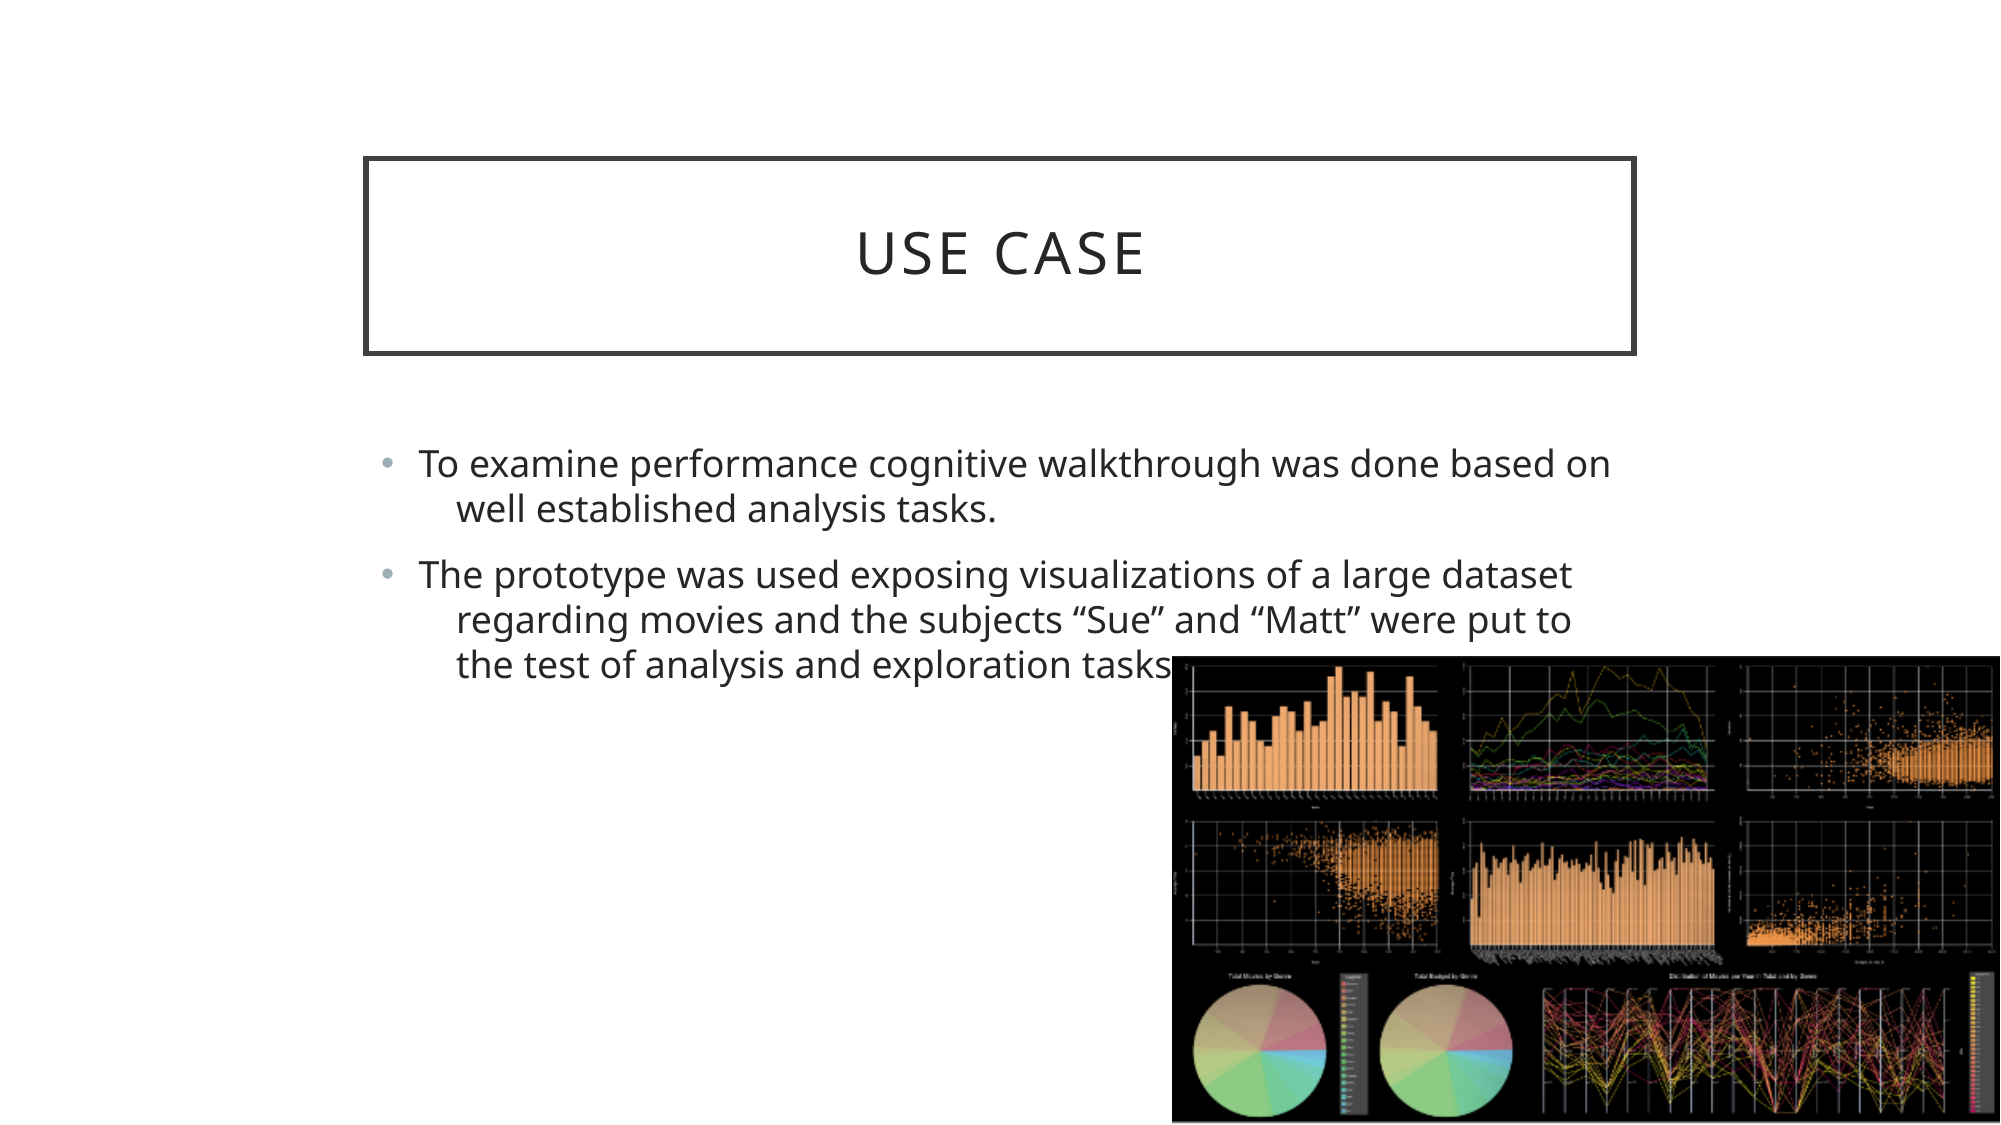

# Use case
To examine performance cognitive walkthrough was done based on well established analysis tasks.
The prototype was used exposing visualizations of a large dataset regarding movies and the subjects “Sue” and “Matt” were put to the test of analysis and exploration tasks.